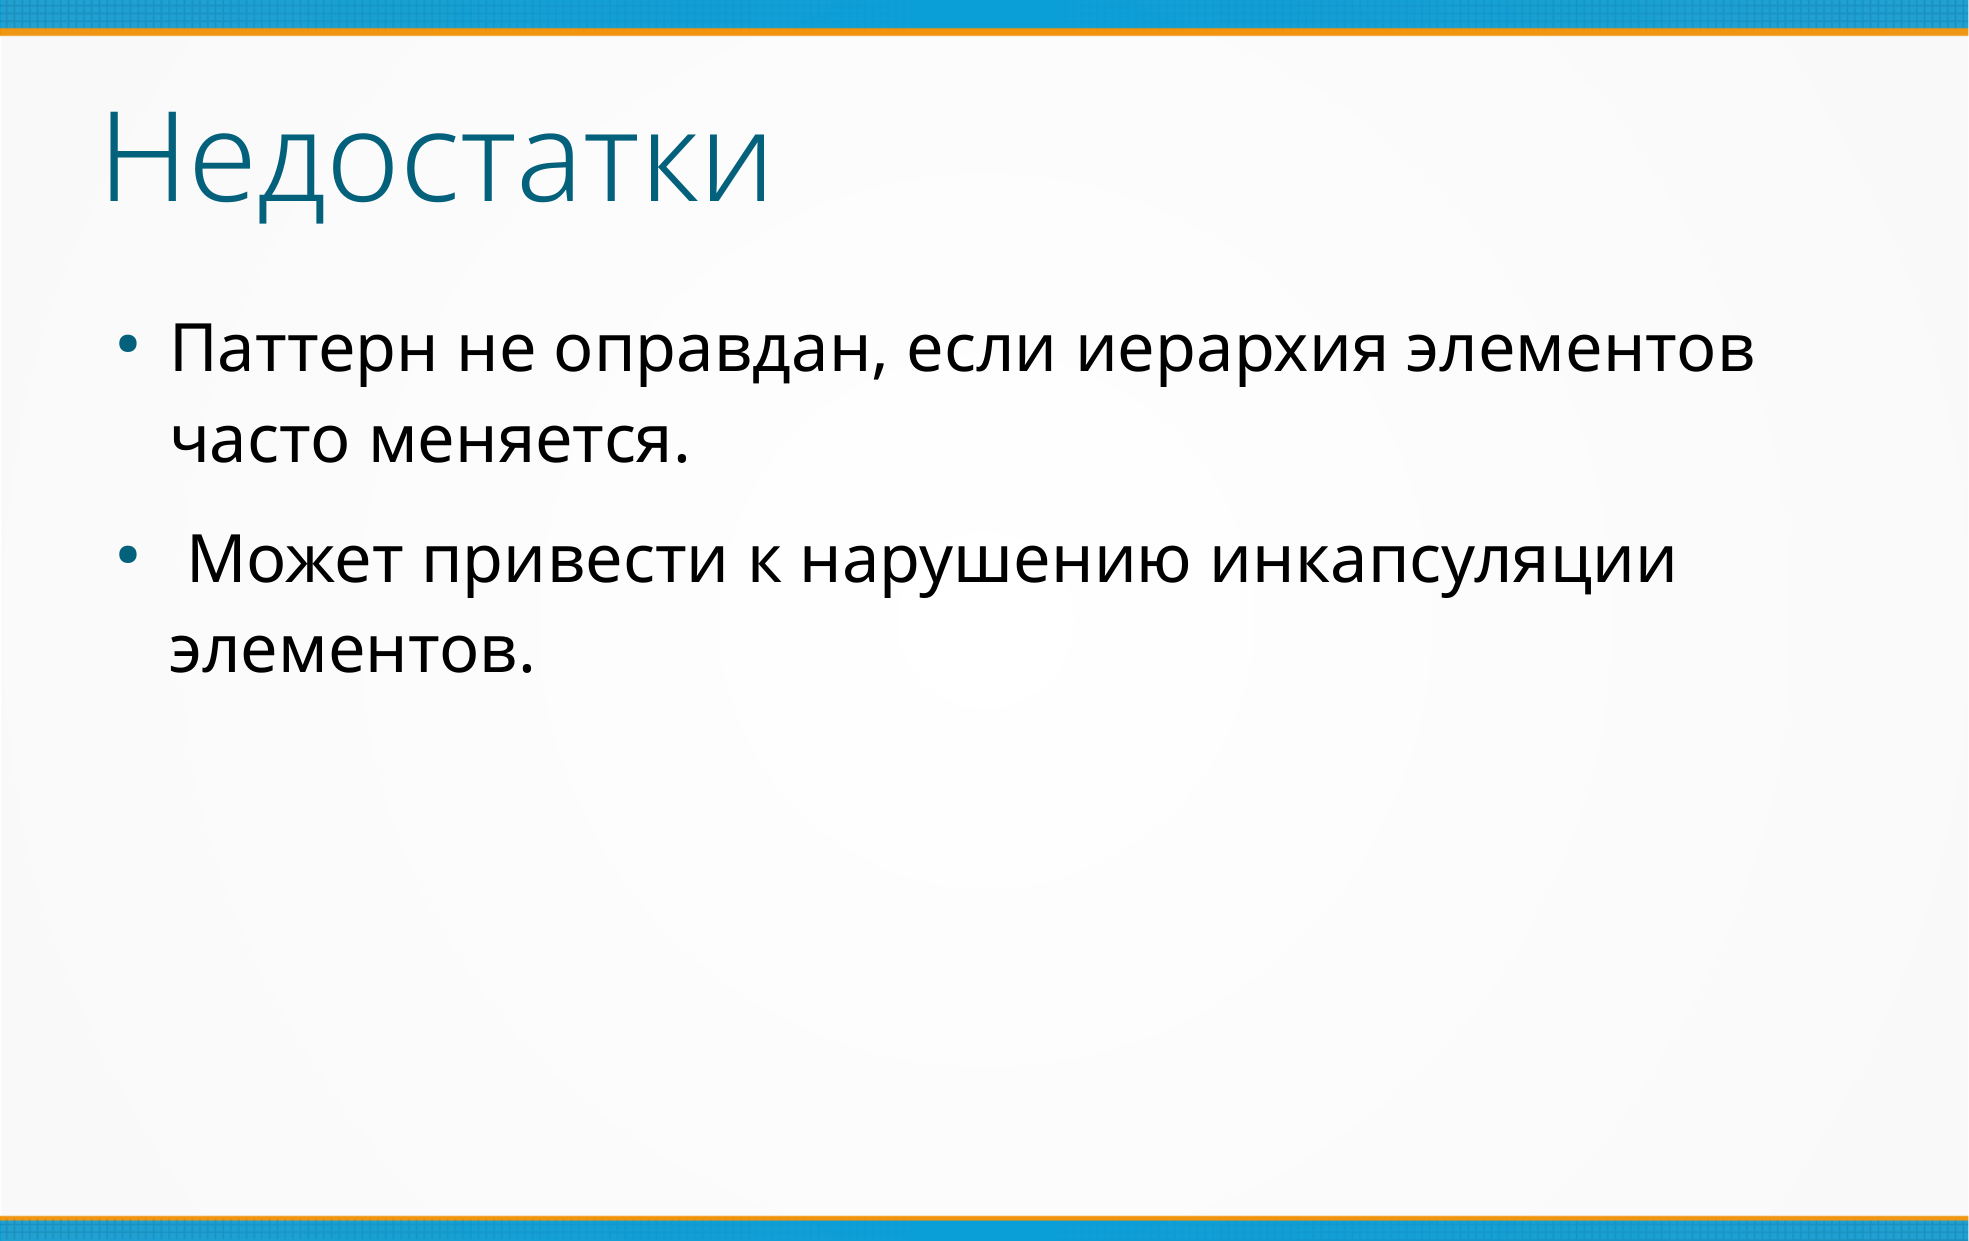

# Недостатки
Паттерн не оправдан, если иерархия элементов часто меняется.
 Может привести к нарушению инкапсуляции элементов.